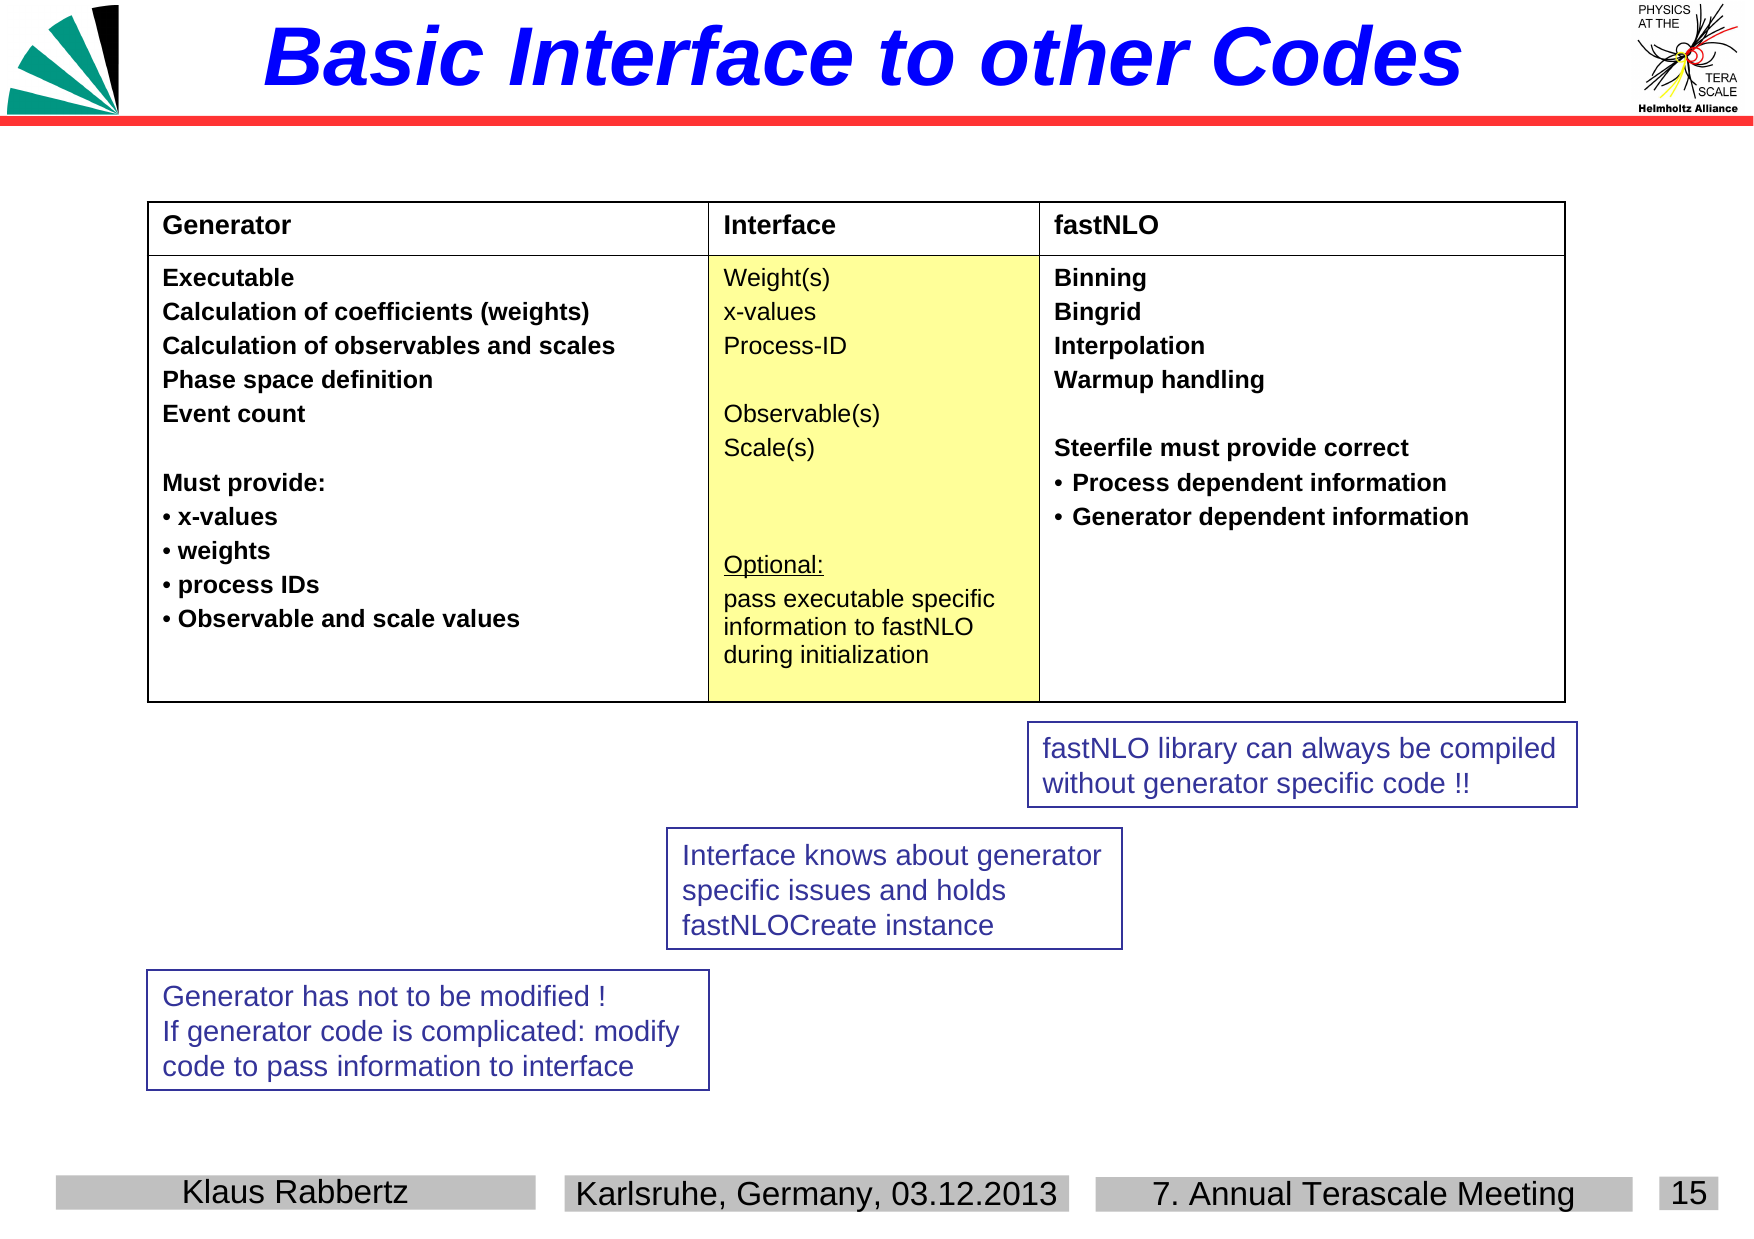

# Basic Interface to other Codes
| Generator | Interface | fastNLO |
| --- | --- | --- |
| Executable Calculation of coefficients (weights) Calculation of observables and scales Phase space definition Event count Must provide: x-values weights process IDs Observable and scale values | Weight(s) x-values Process-ID Observable(s) Scale(s) Optional: pass executable specific information to fastNLO during initialization | Binning Bingrid Interpolation Warmup handling Steerfile must provide correct Process dependent information Generator dependent information |
fastNLO library can always be compiled without generator specific code !!
Interface knows about generator specific issues and holds fastNLOCreate instance
Generator has not to be modified !
If generator code is complicated: modify code to pass information to interface